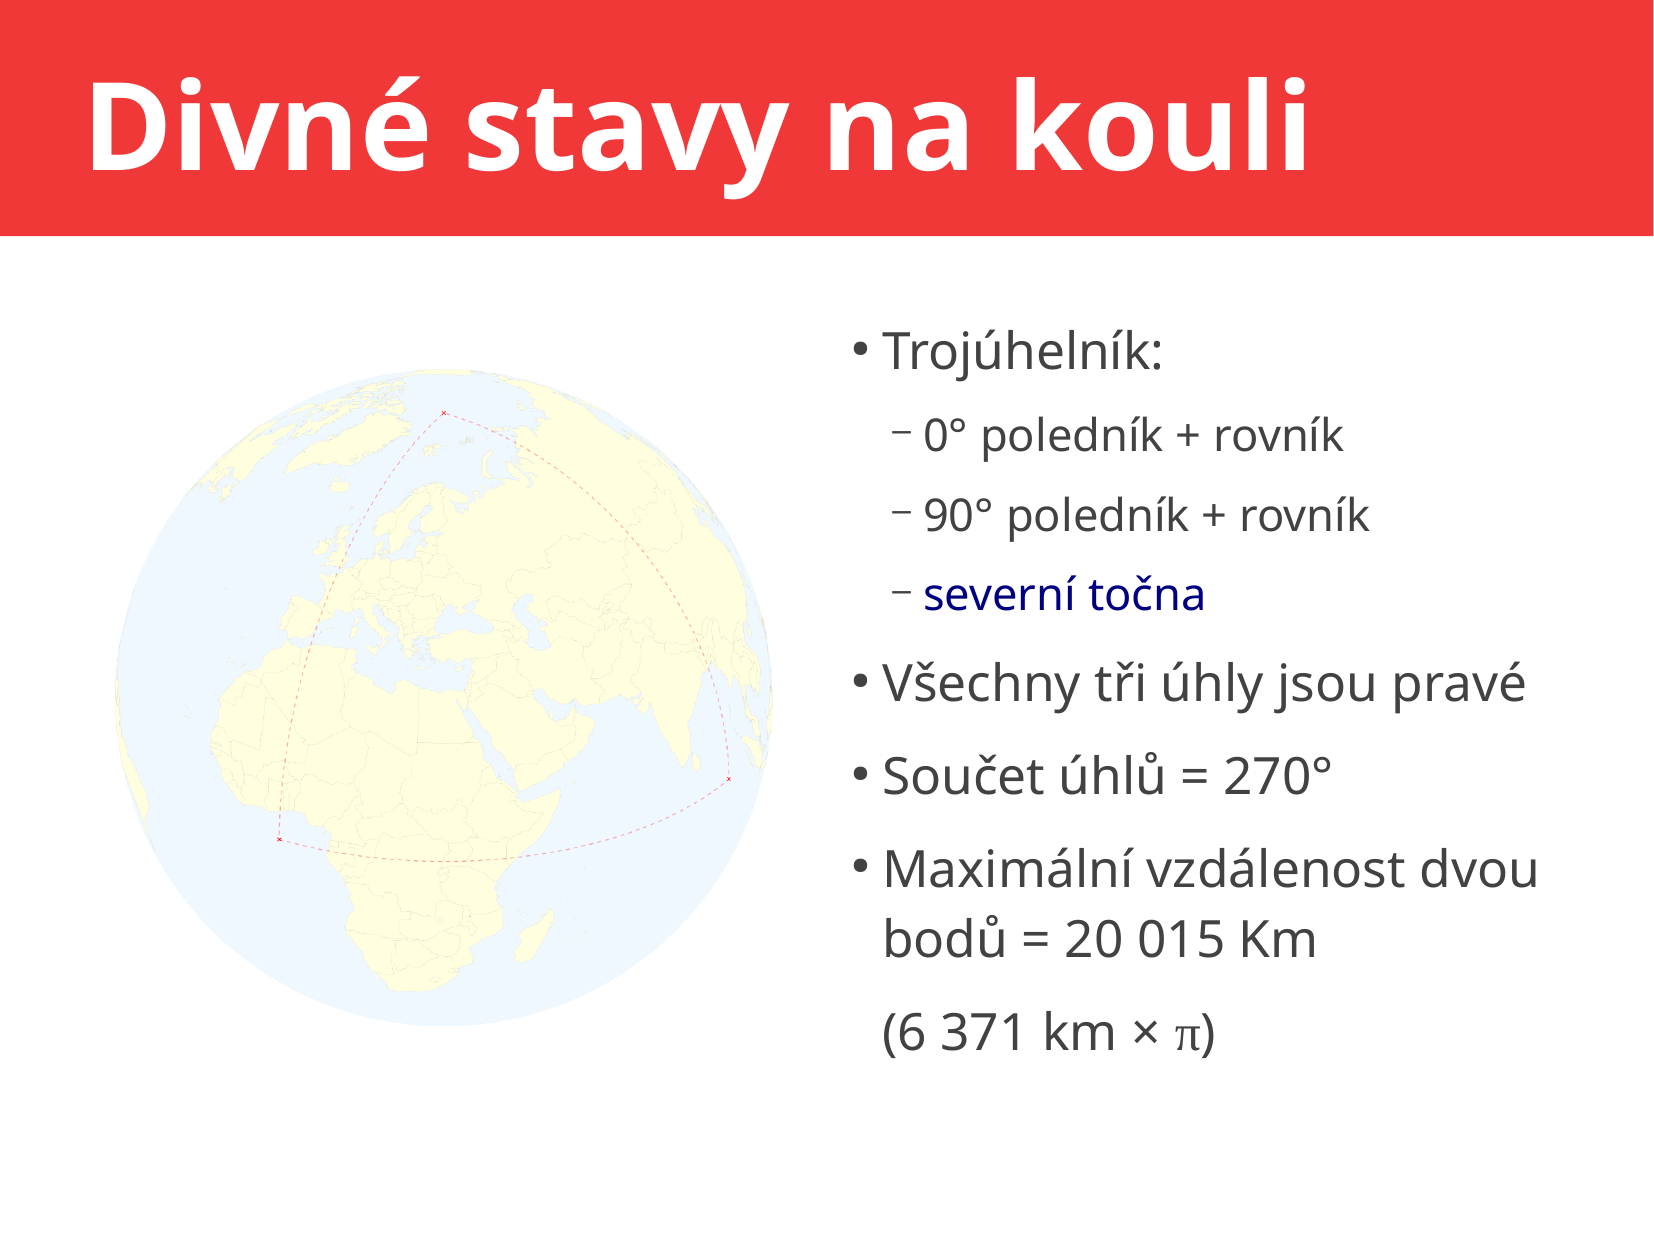

# Divné stavy na kouli
Trojúhelník:
0° poledník + rovník
90° poledník + rovník
severní točna
Všechny tři úhly jsou pravé
Součet úhlů = 270°
Maximální vzdálenost dvou bodů = 20 015 Km
(6 371 km × π)